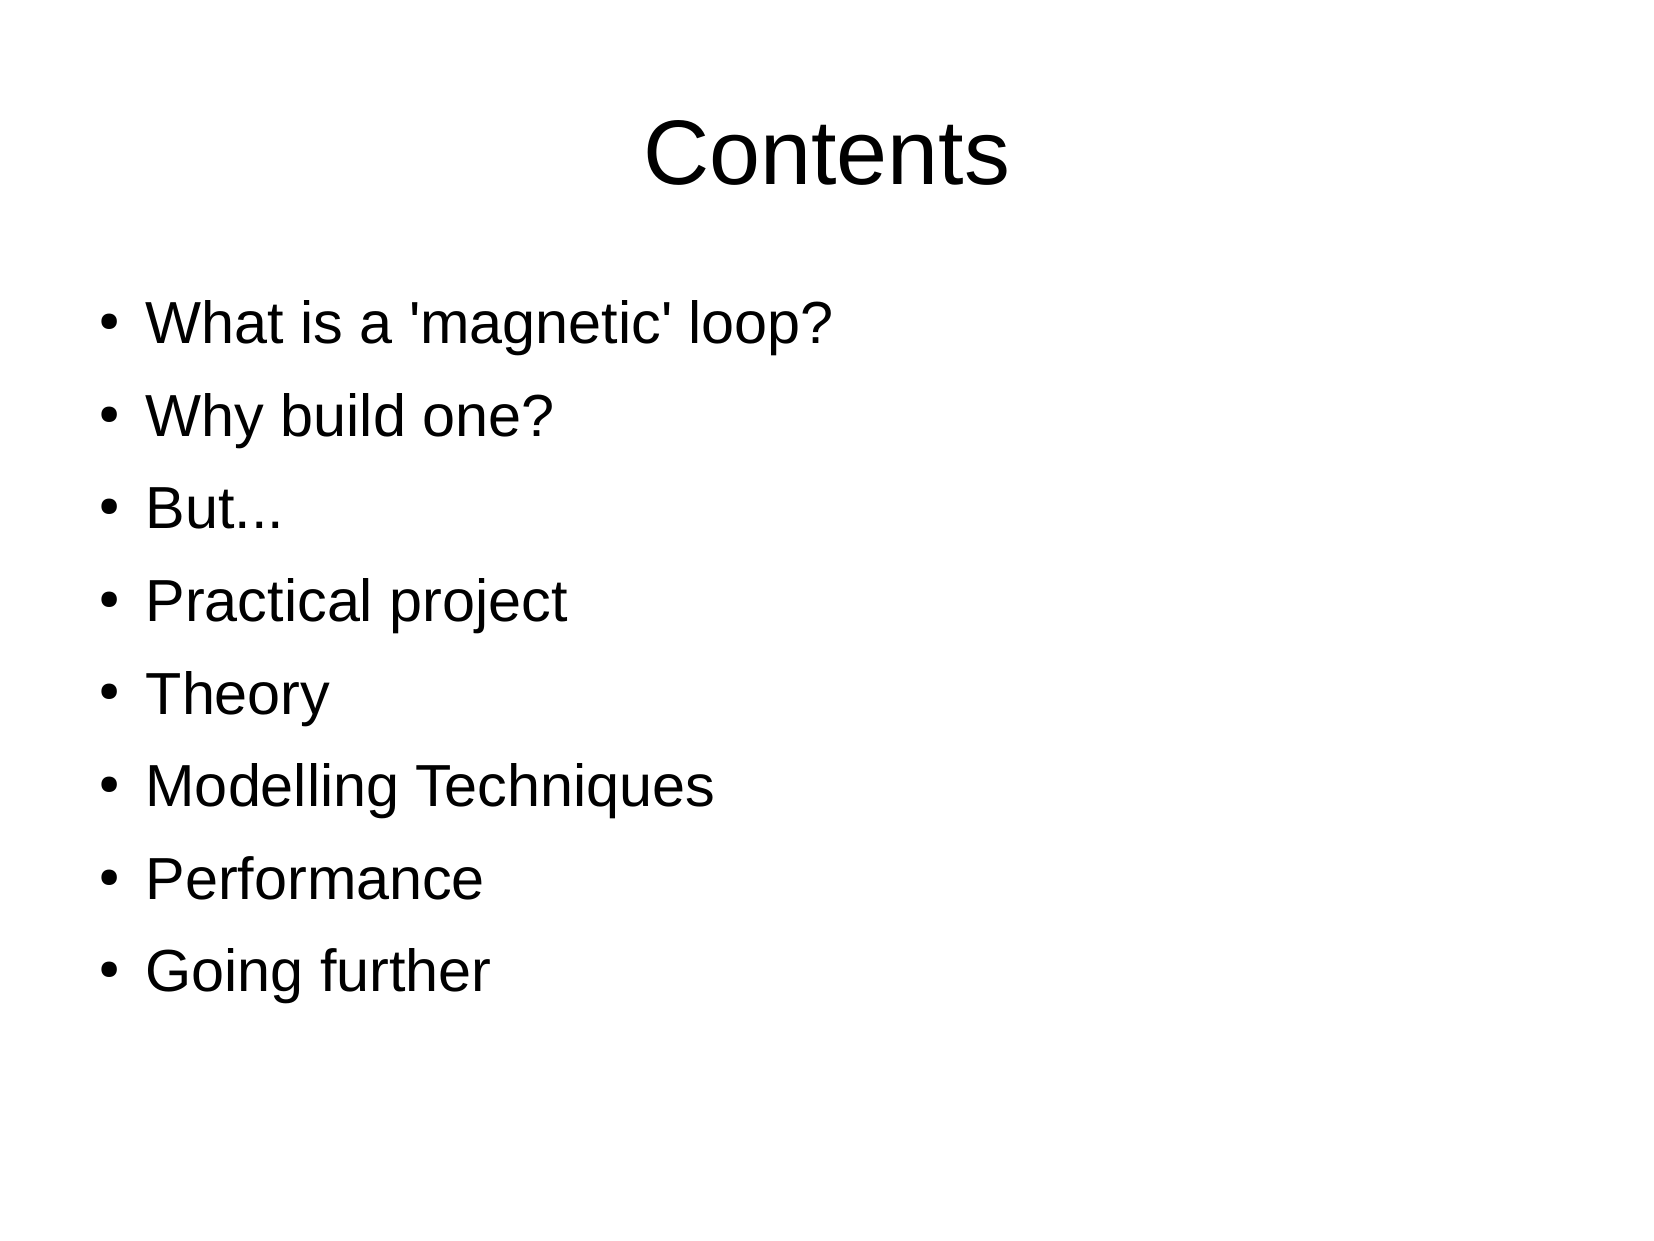

# Contents
What is a 'magnetic' loop?
Why build one?
But...
Practical project
Theory
Modelling Techniques
Performance
Going further